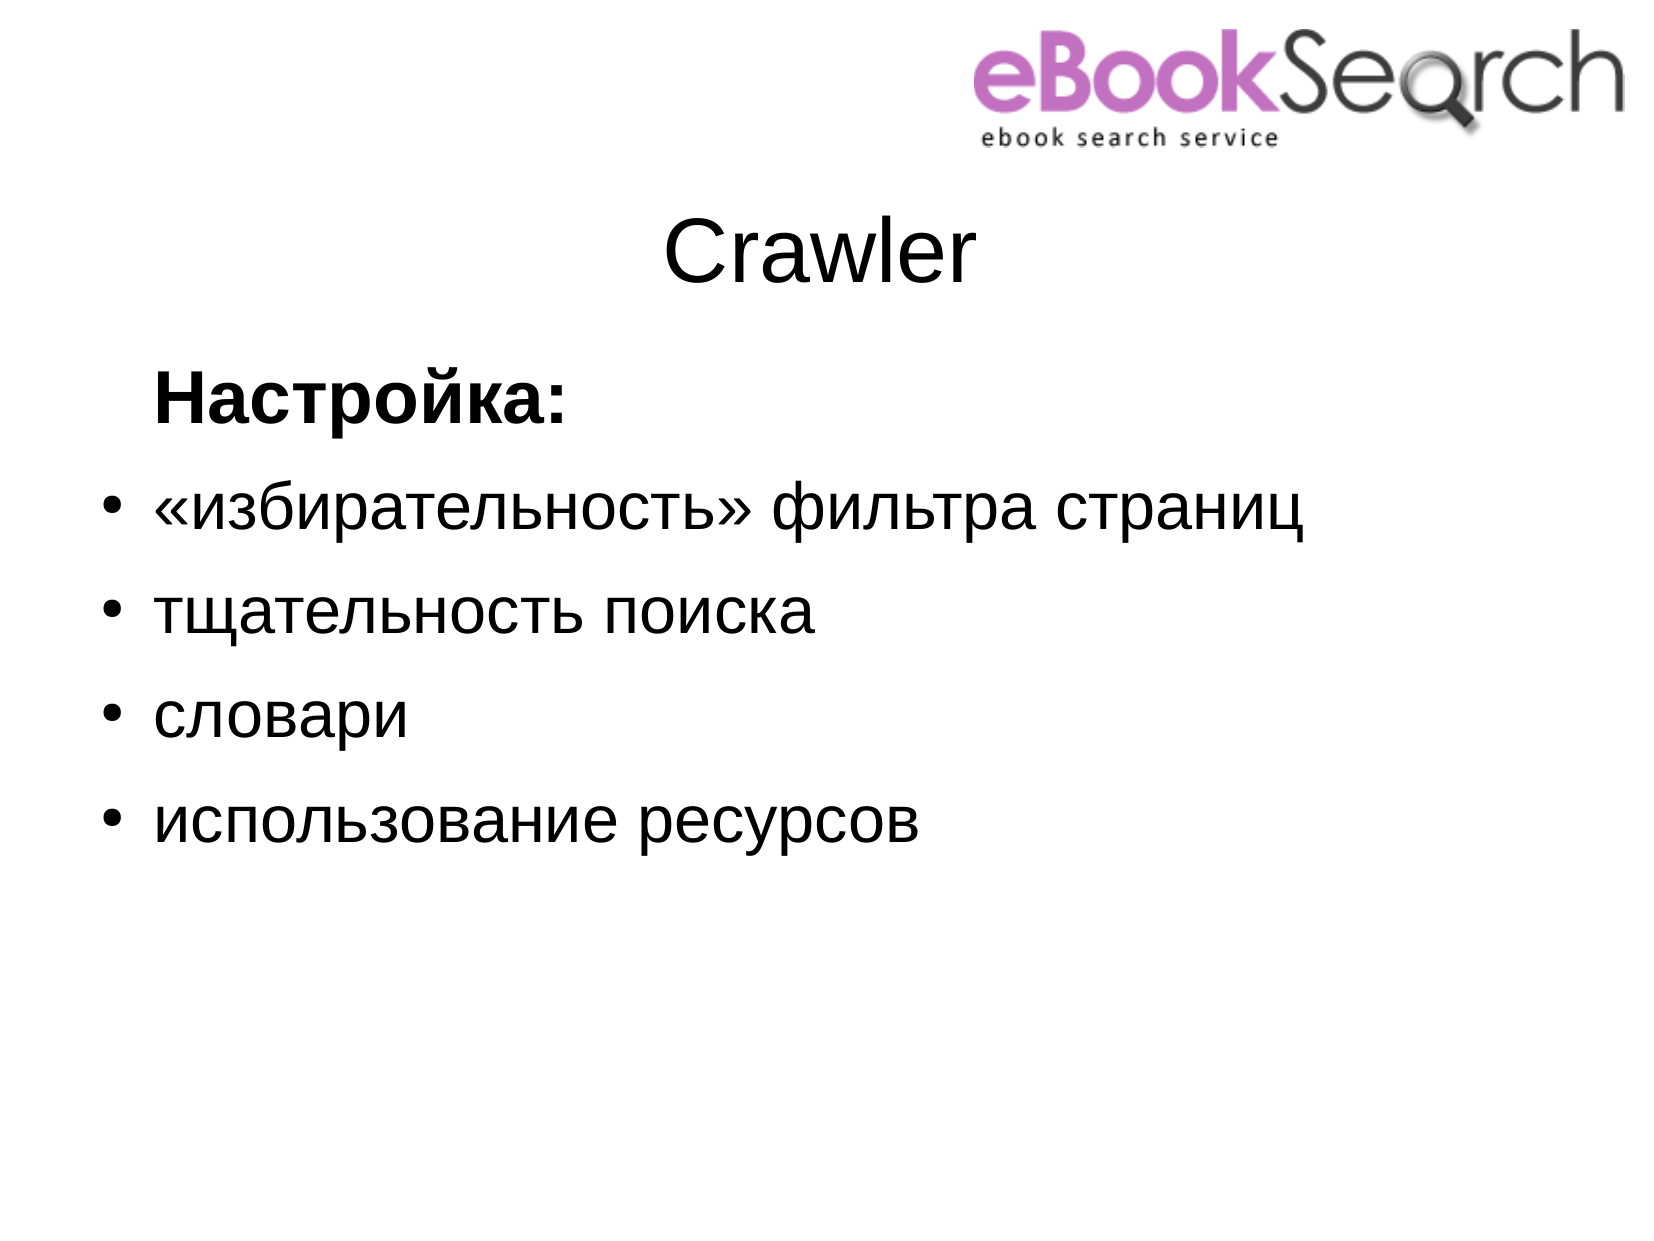

Crawler
# Настройка:
«избирательность» фильтра страниц
тщательность поиска
словари
использование ресурсов